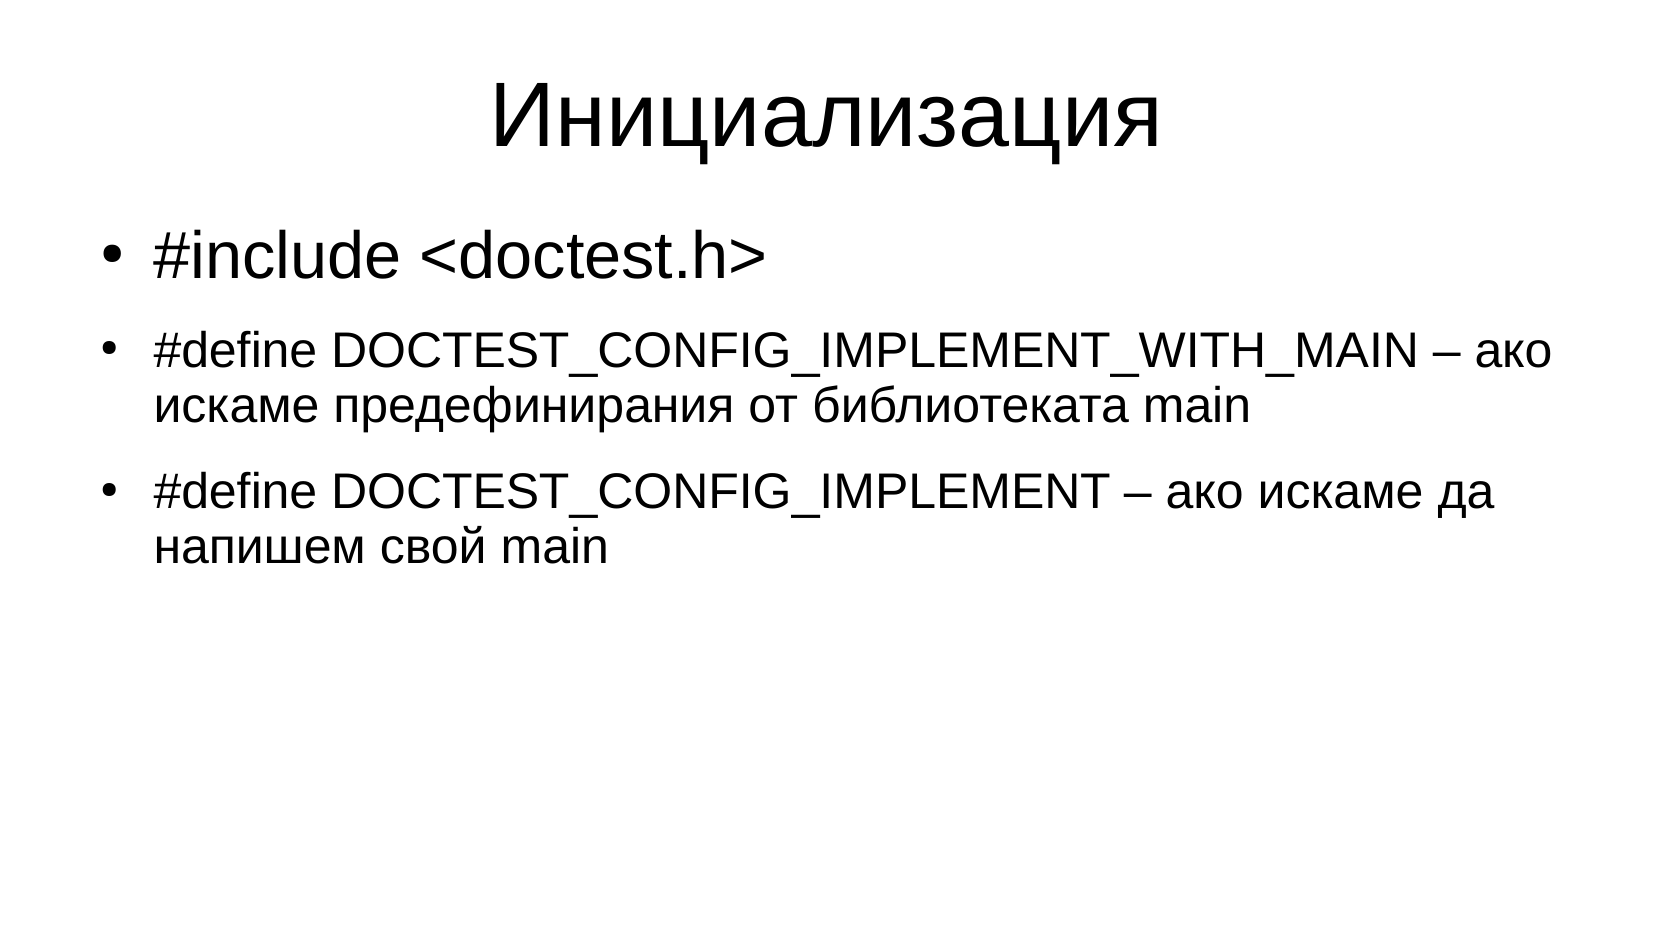

# Инициализация
#include <doctest.h>
#define DOCTEST_CONFIG_IMPLEMENT_WITH_MAIN – ако искаме предефинирания от библиотеката main
#define DOCTEST_CONFIG_IMPLEMENT – ако искаме да напишем свой main